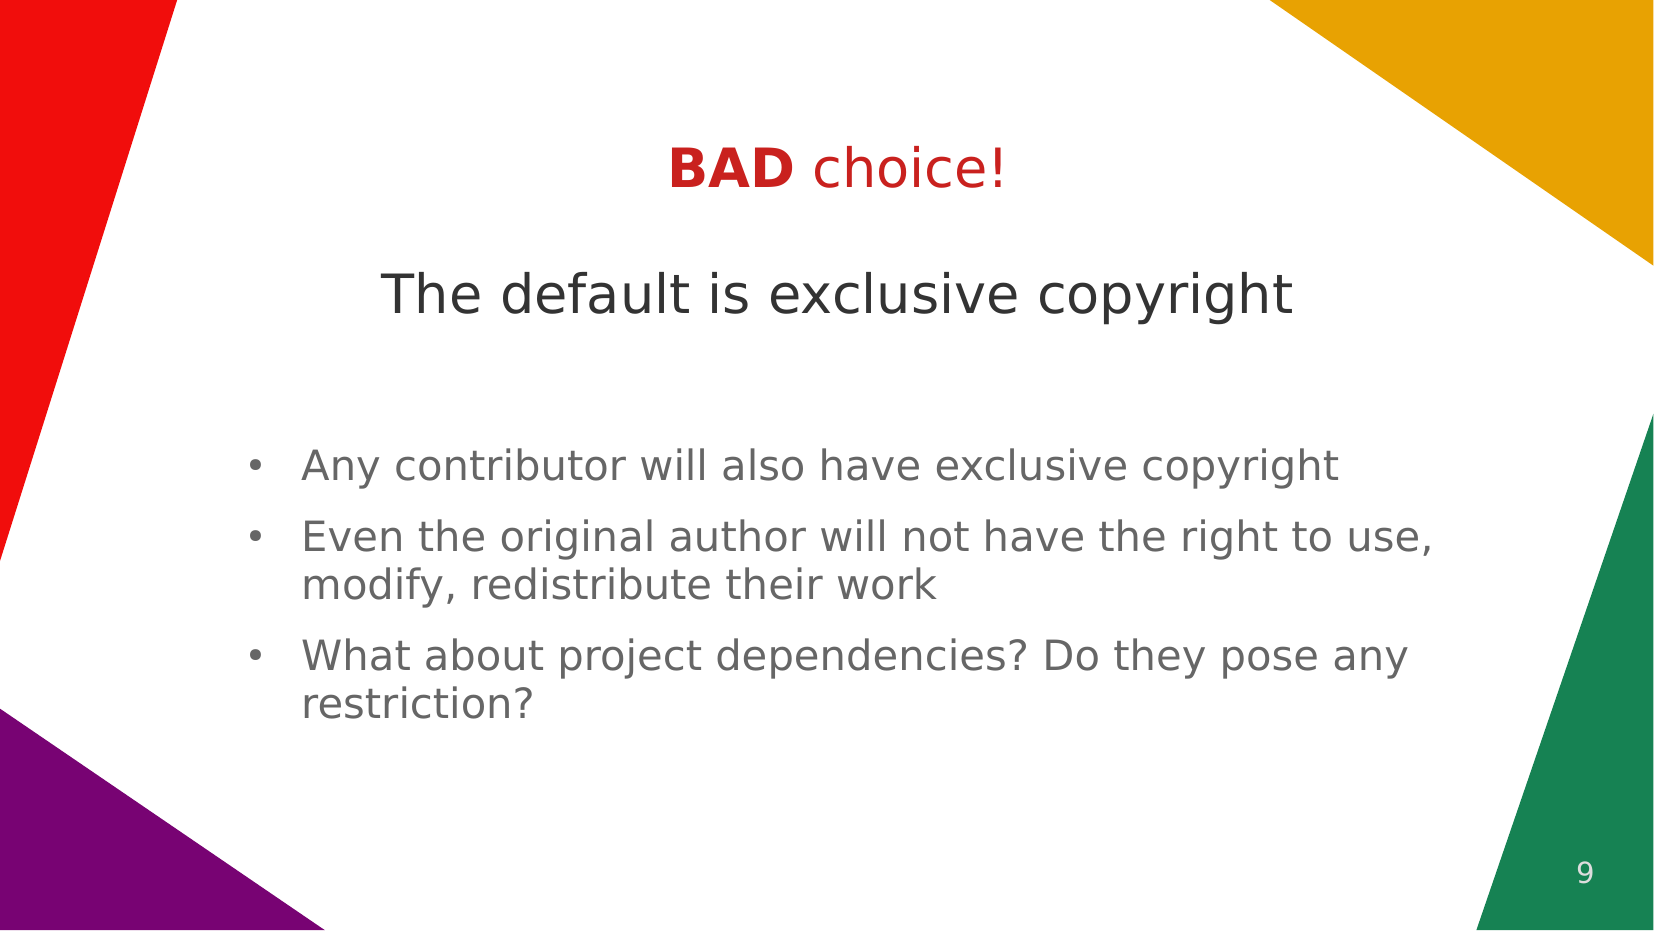

# BAD choice! The default is exclusive copyright
Any contributor will also have exclusive copyright
Even the original author will not have the right to use, modify, redistribute their work
What about project dependencies? Do they pose any restriction?
9